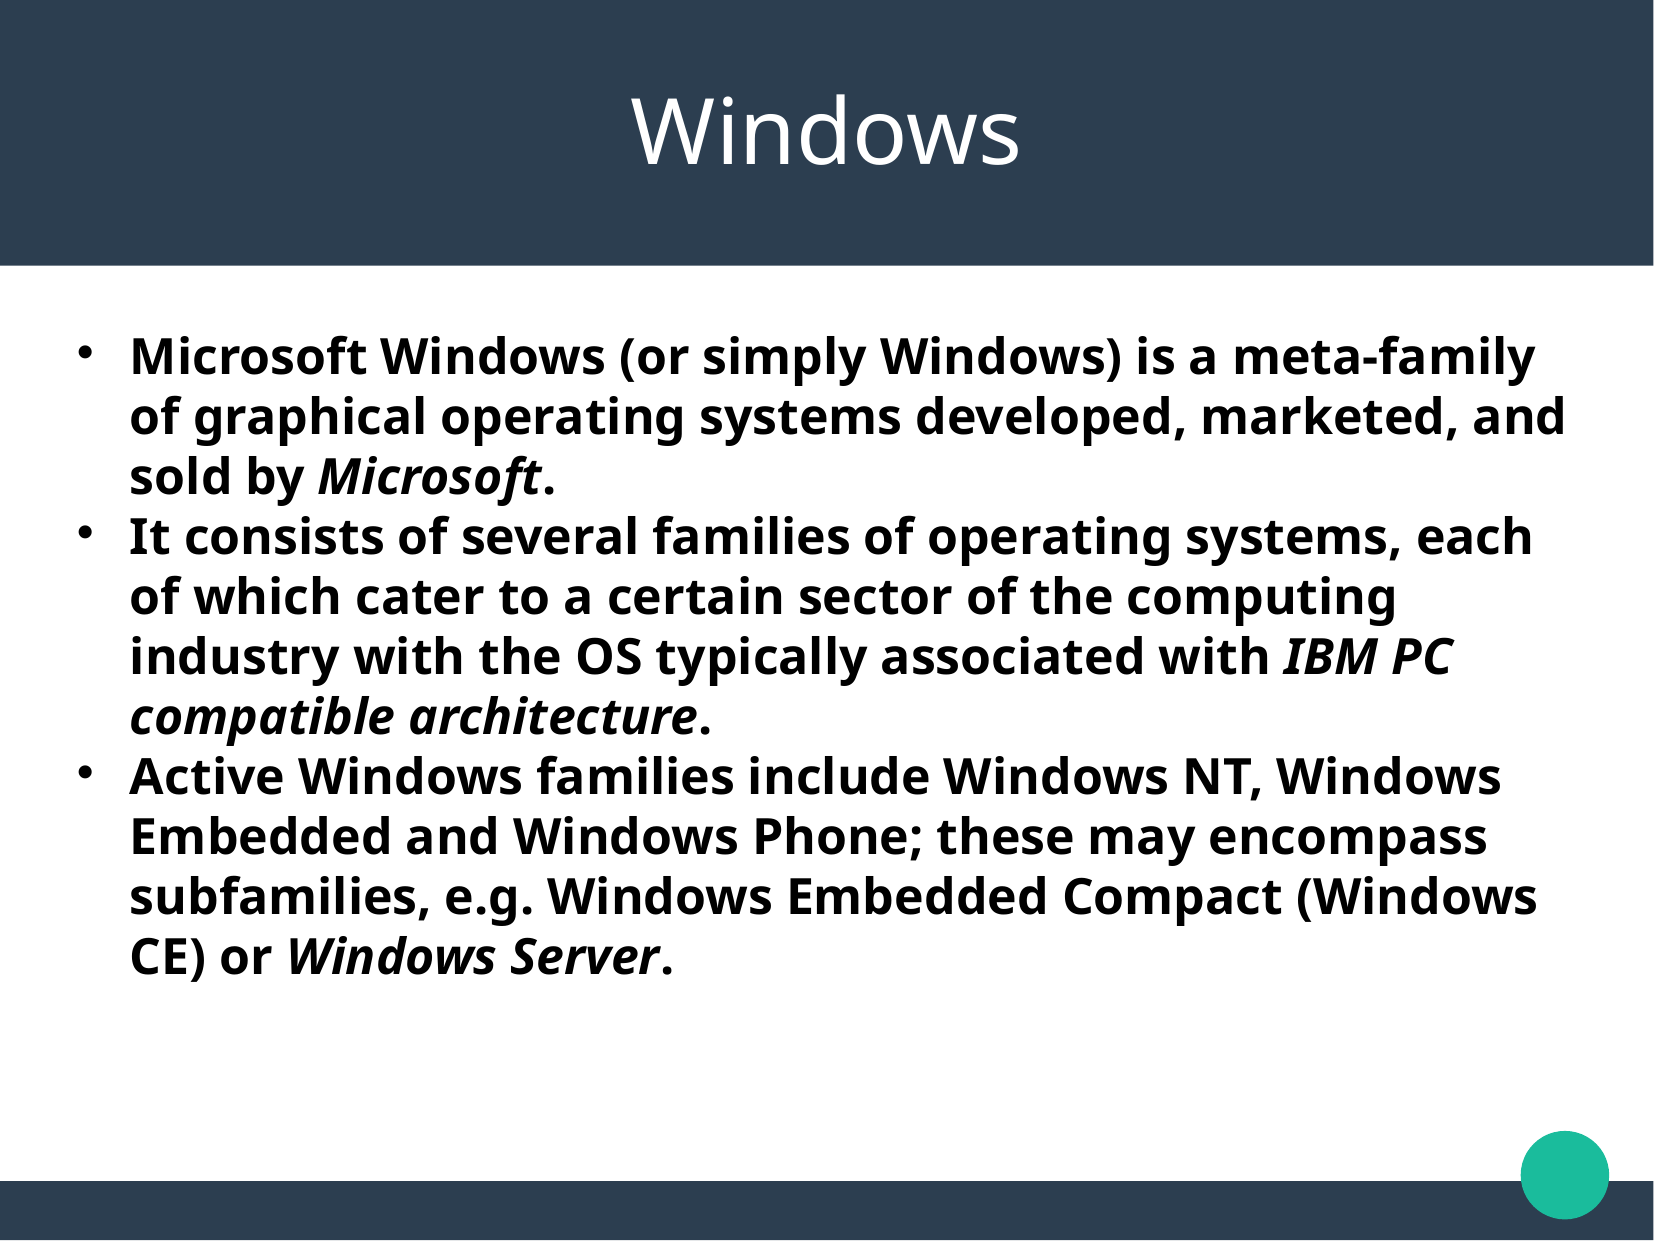

Windows
Microsoft Windows (or simply Windows) is a meta-family of graphical operating systems developed, marketed, and sold by Microsoft.
It consists of several families of operating systems, each of which cater to a certain sector of the computing industry with the OS typically associated with IBM PC compatible architecture.
Active Windows families include Windows NT, Windows Embedded and Windows Phone; these may encompass subfamilies, e.g. Windows Embedded Compact (Windows CE) or Windows Server.